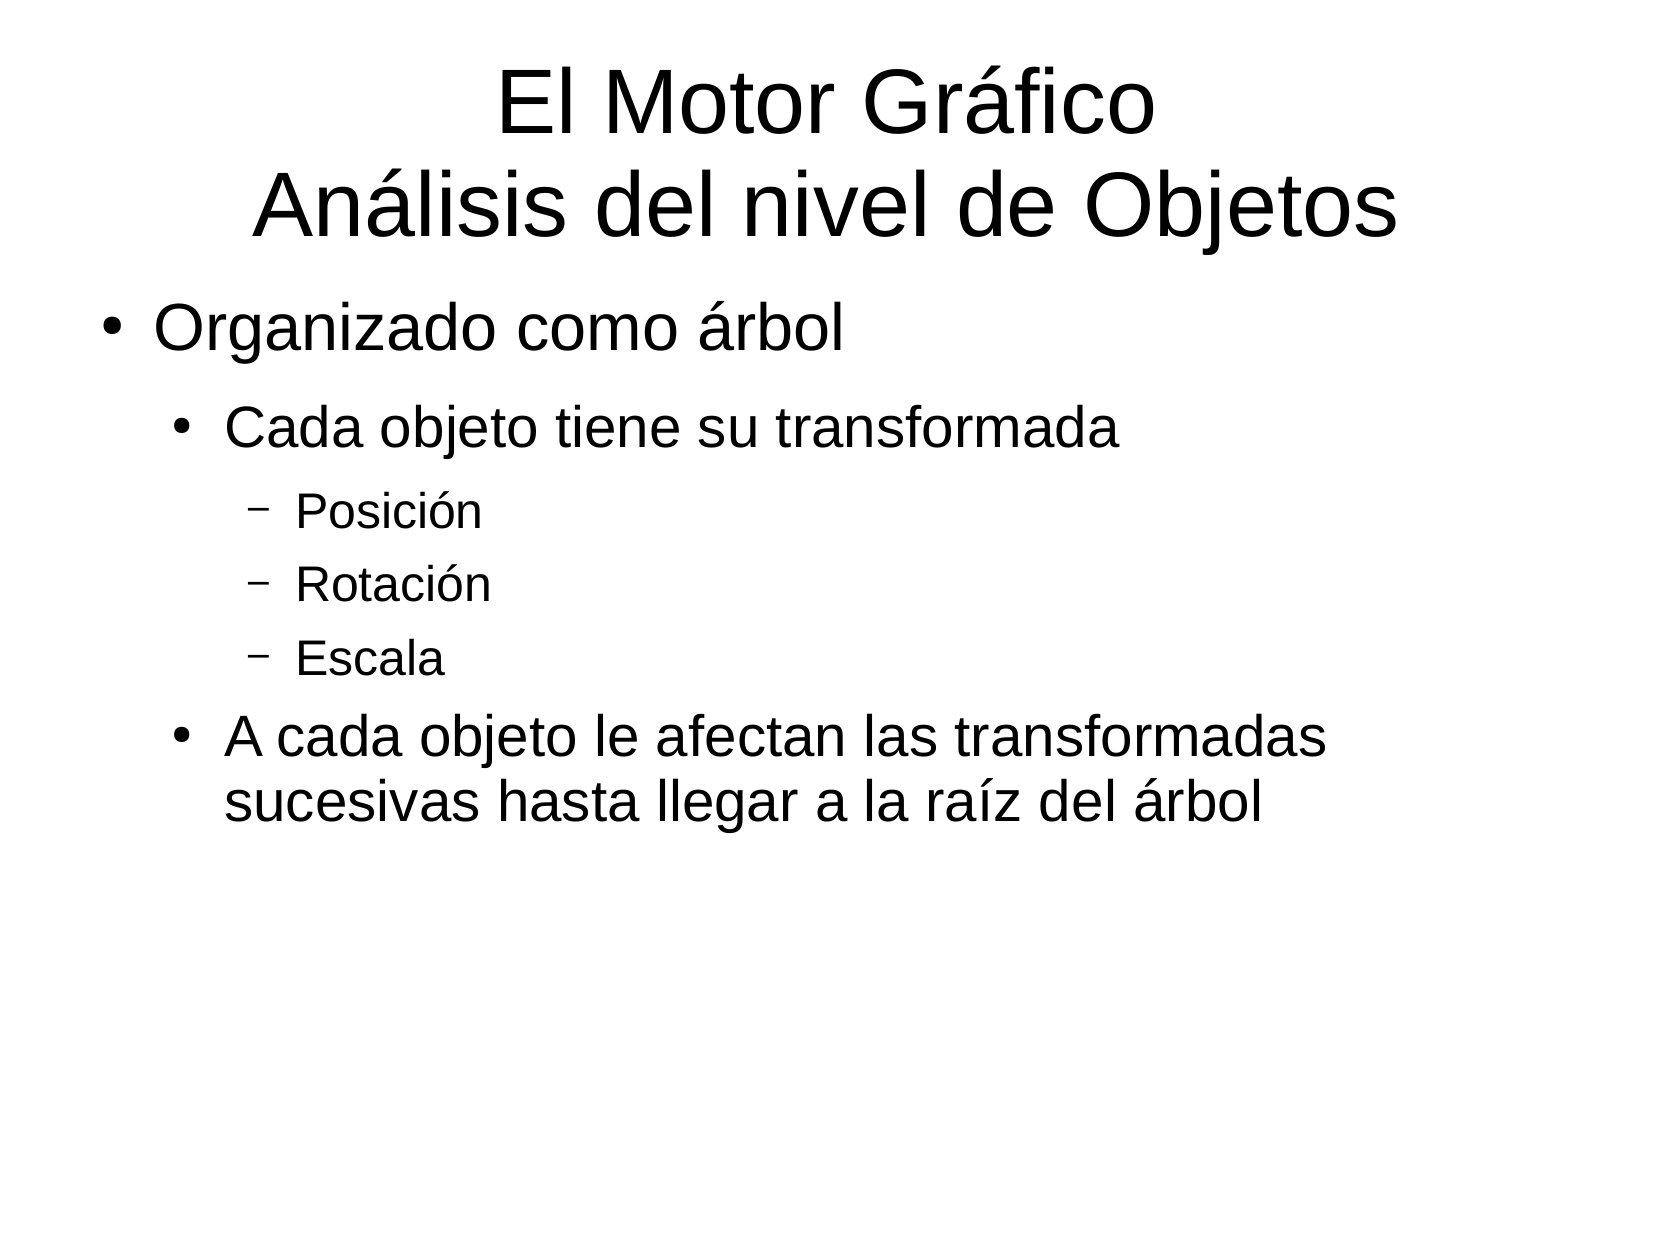

# El Motor Gráfico Análisis del nivel de Objetos
Organizado como árbol
Cada objeto tiene su transformada
Posición
Rotación
Escala
A cada objeto le afectan las transformadas sucesivas hasta llegar a la raíz del árbol